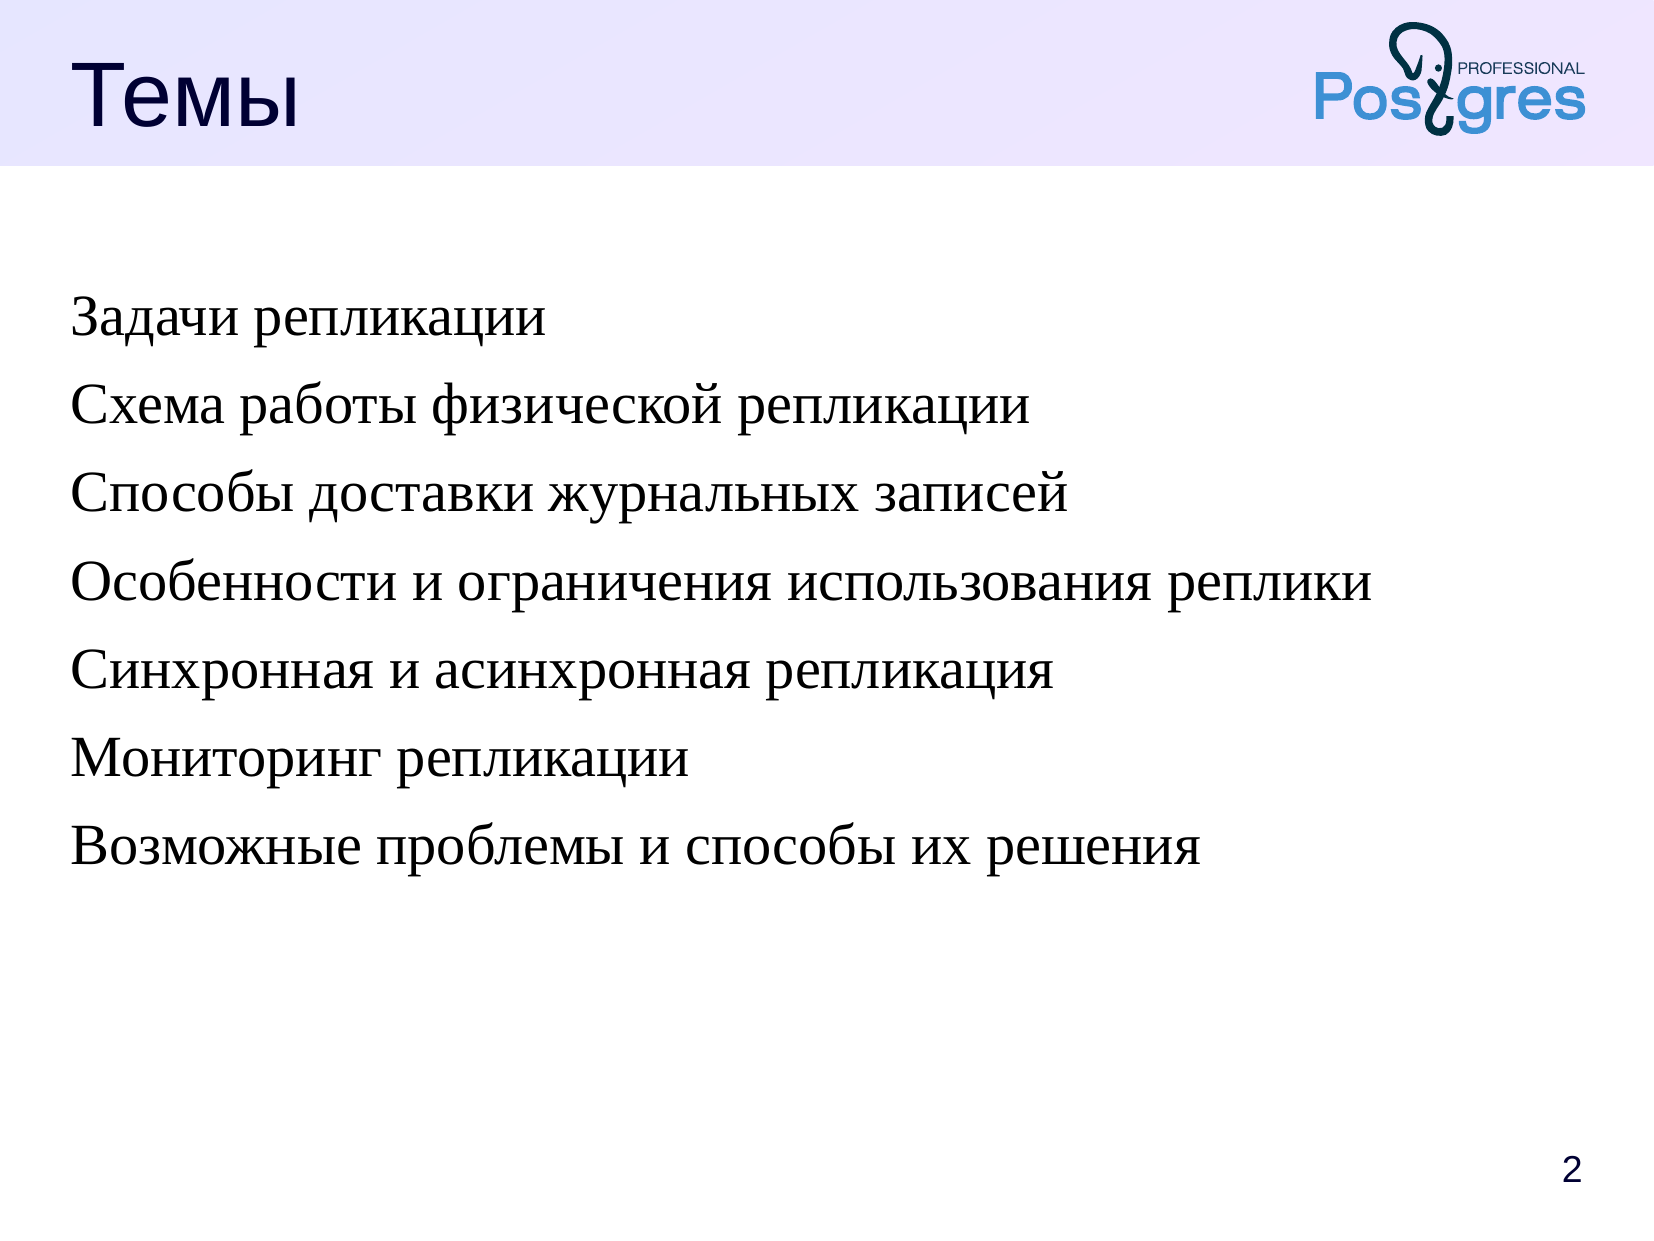

# Темы
Задачи репликации
Схема работы физической репликации
Способы доставки журнальных записей
Особенности и ограничения использования реплики
Синхронная и асинхронная репликация
Мониторинг репликации
Возможные проблемы и способы их решения